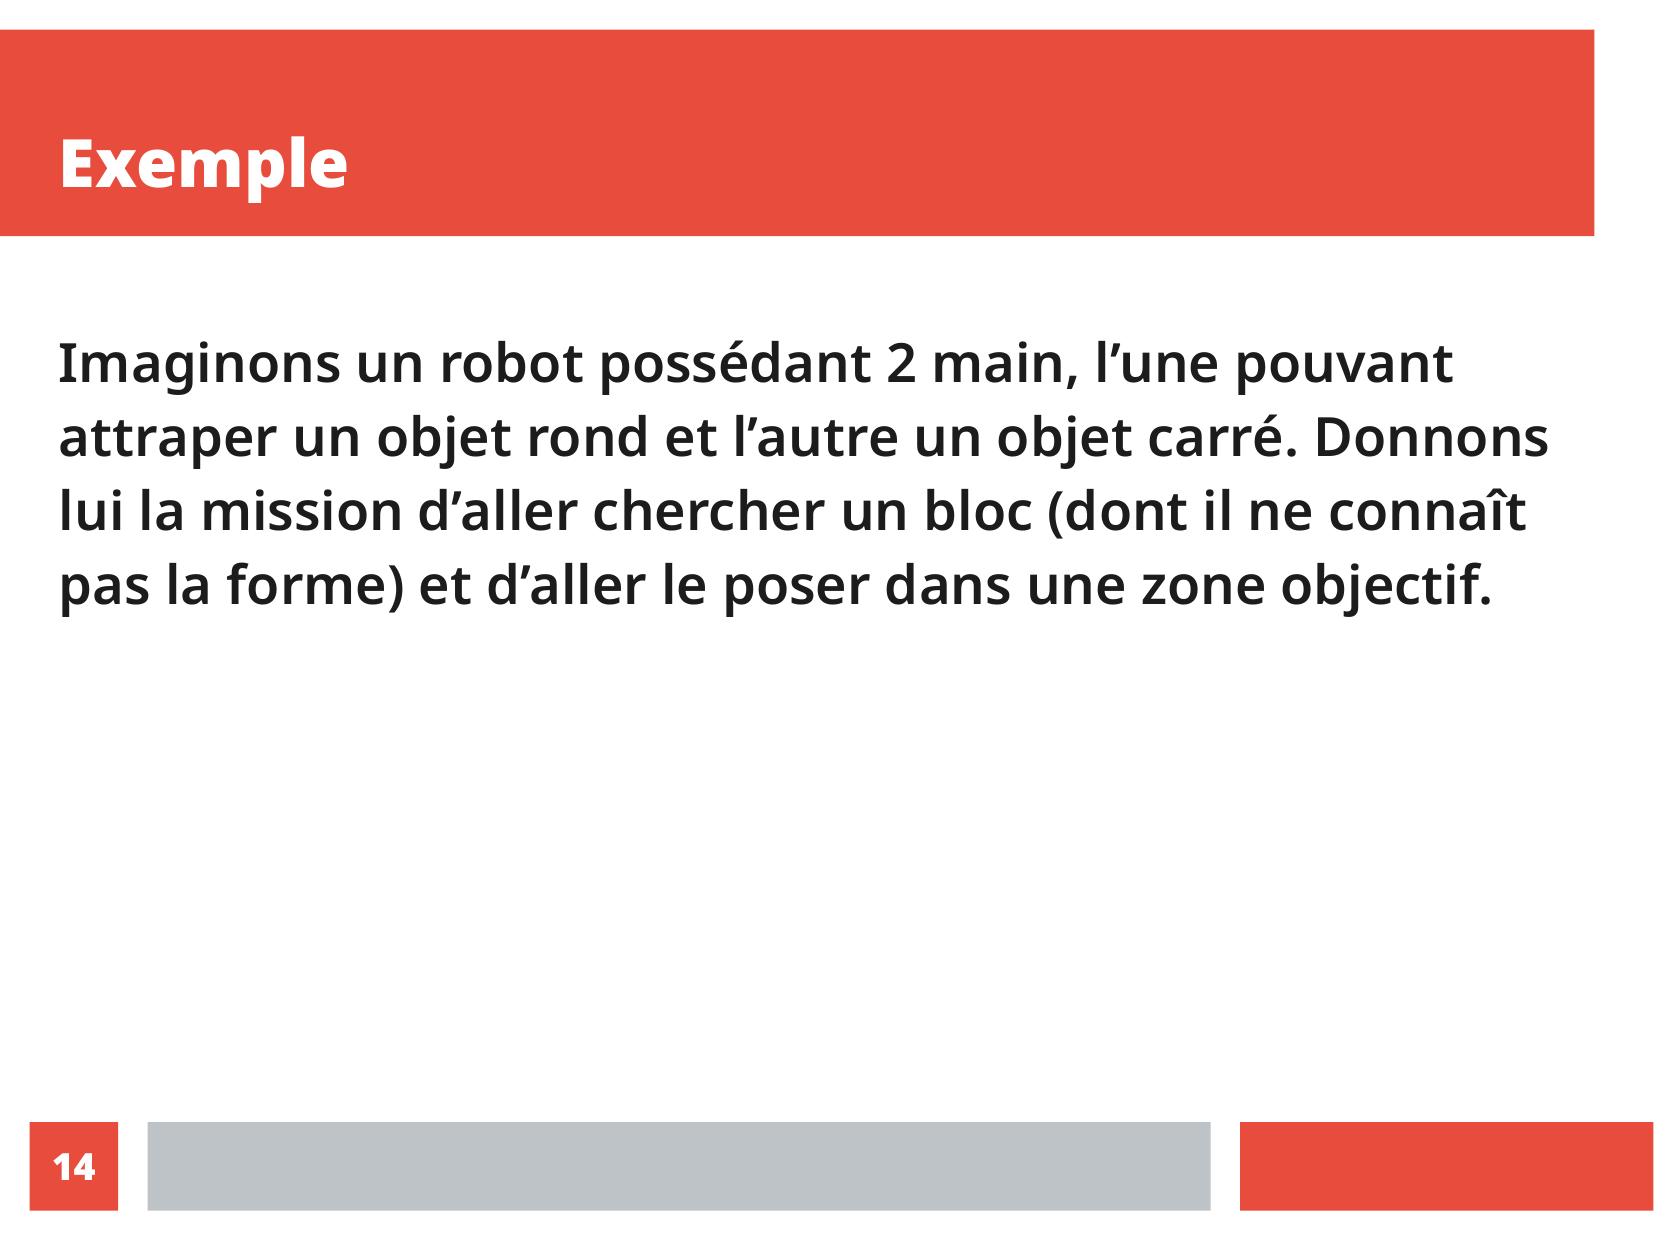

# Exemple
Imaginons un robot possédant 2 main, l’une pouvant attraper un objet rond et l’autre un objet carré. Donnons lui la mission d’aller chercher un bloc (dont il ne connaît pas la forme) et d’aller le poser dans une zone objectif.
14